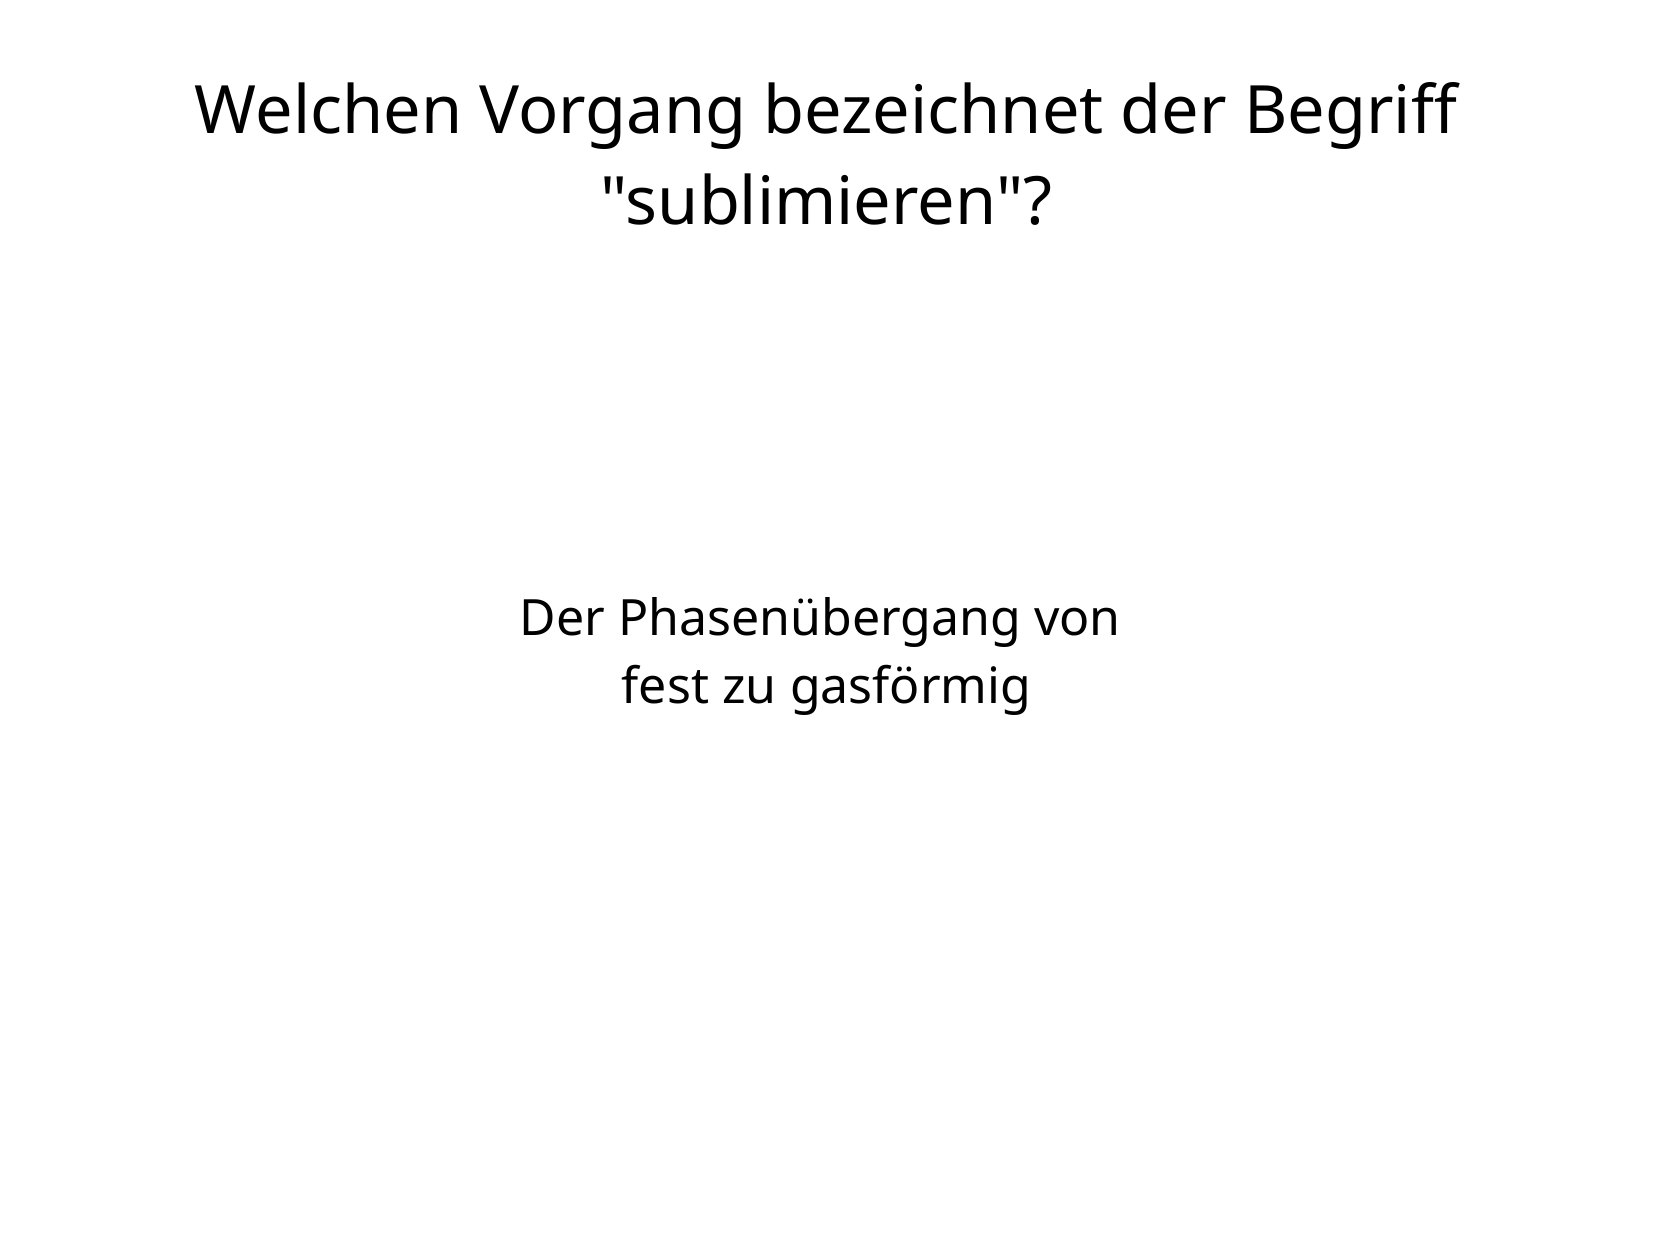

# Welchen Vorgang bezeichnet der Begriff "sublimieren"?
Der Phasenübergang von
fest zu gasförmig